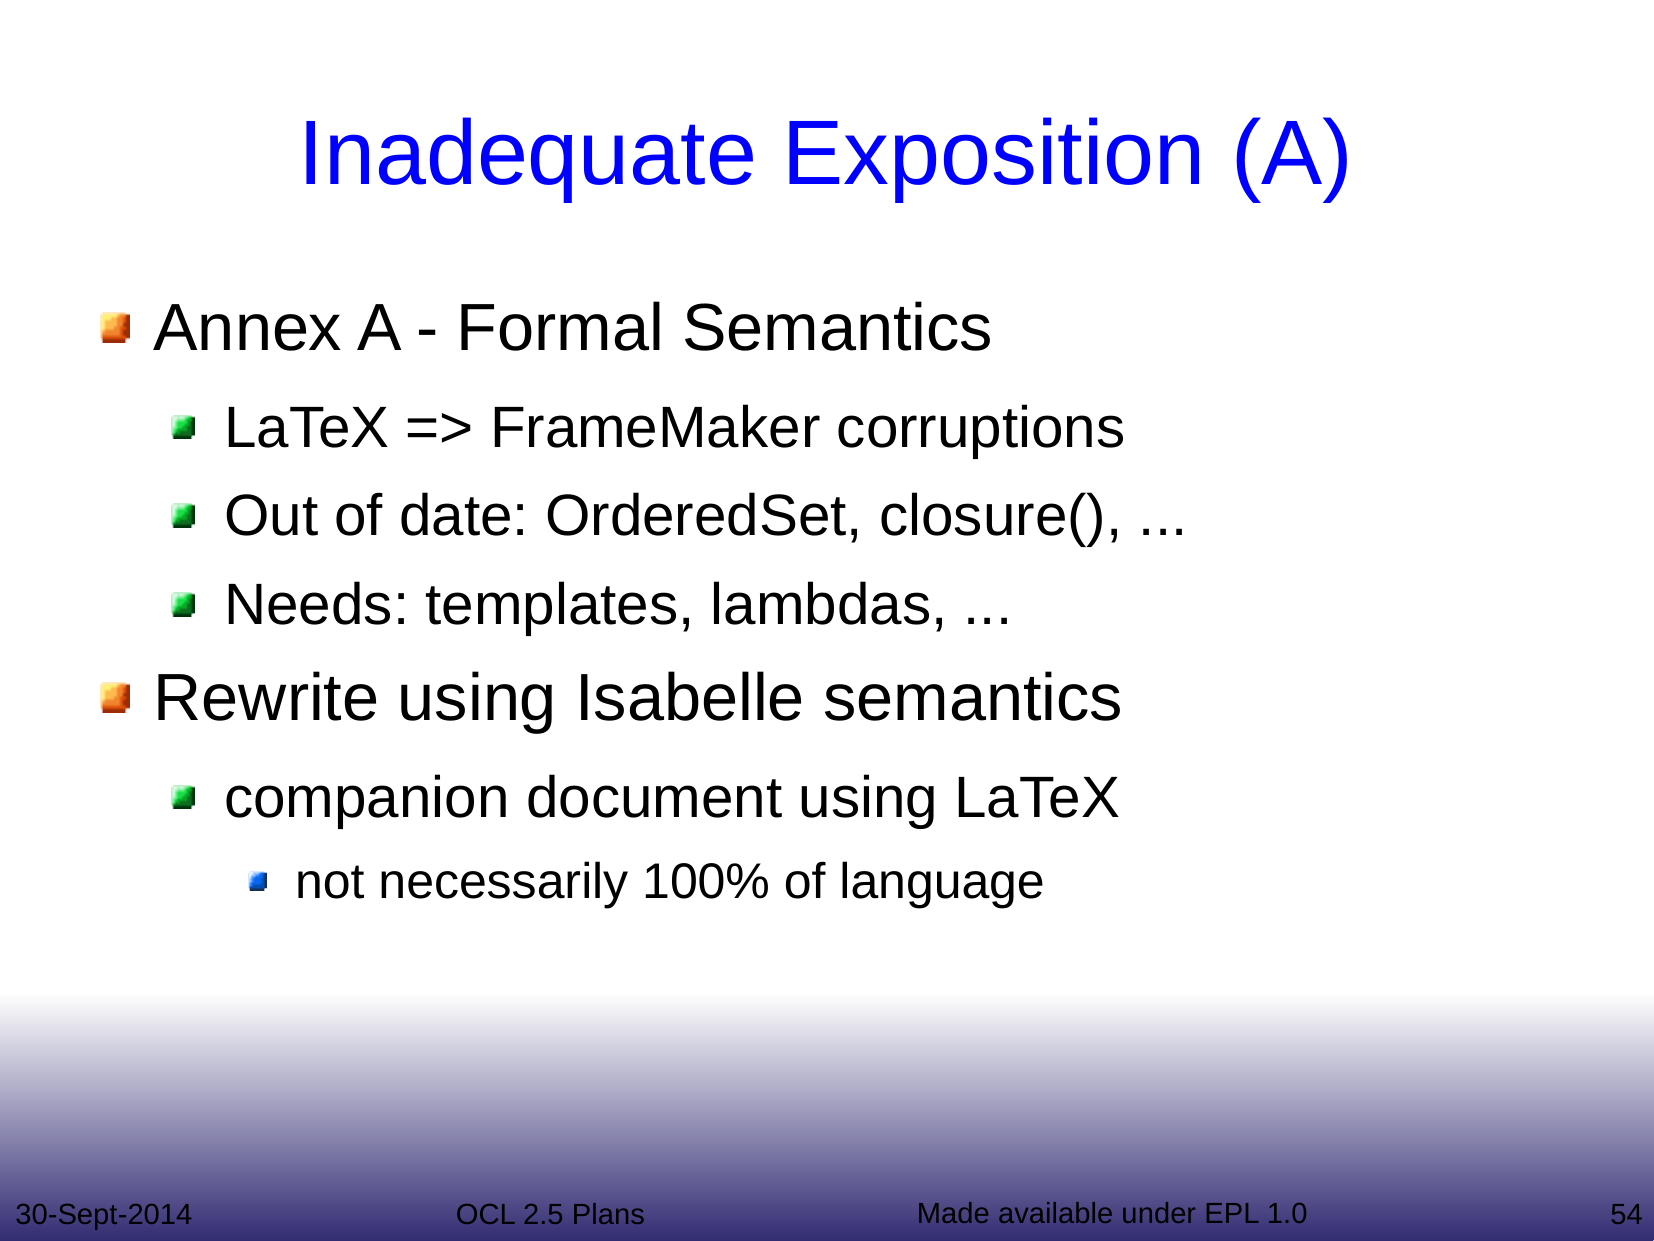

# Inadequate Exposition (A)
Annex A - Formal Semantics
LaTeX => FrameMaker corruptions
Out of date: OrderedSet, closure(), ...
Needs: templates, lambdas, ...
Rewrite using Isabelle semantics
companion document using LaTeX
not necessarily 100% of language
30-Sept-2014
OCL 2.5 Plans
54